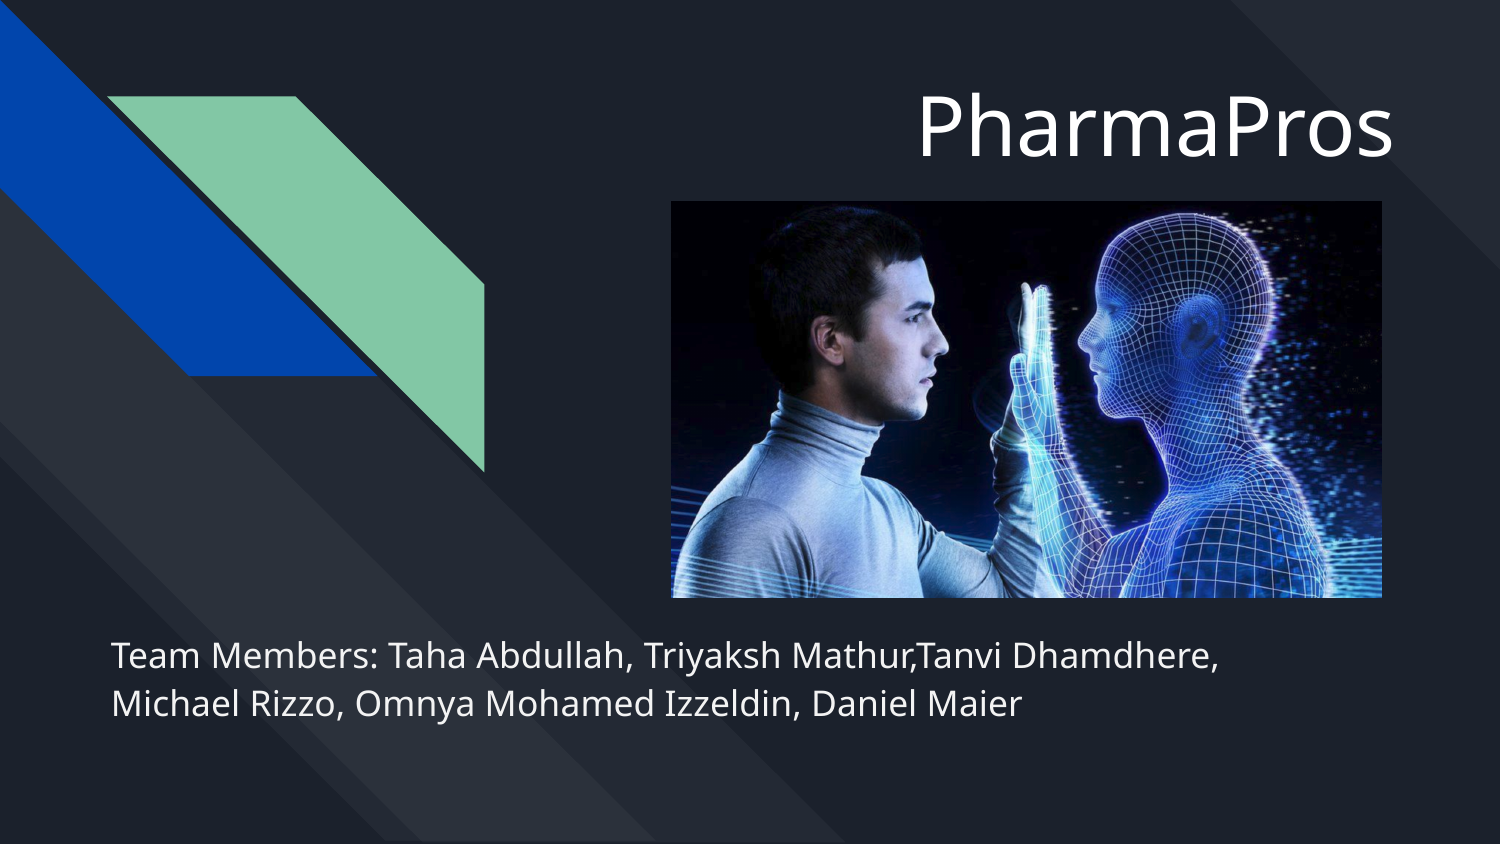

# PharmaPros
Team Members: Taha Abdullah, Triyaksh Mathur,Tanvi Dhamdhere, Michael Rizzo, Omnya Mohamed Izzeldin, Daniel Maier